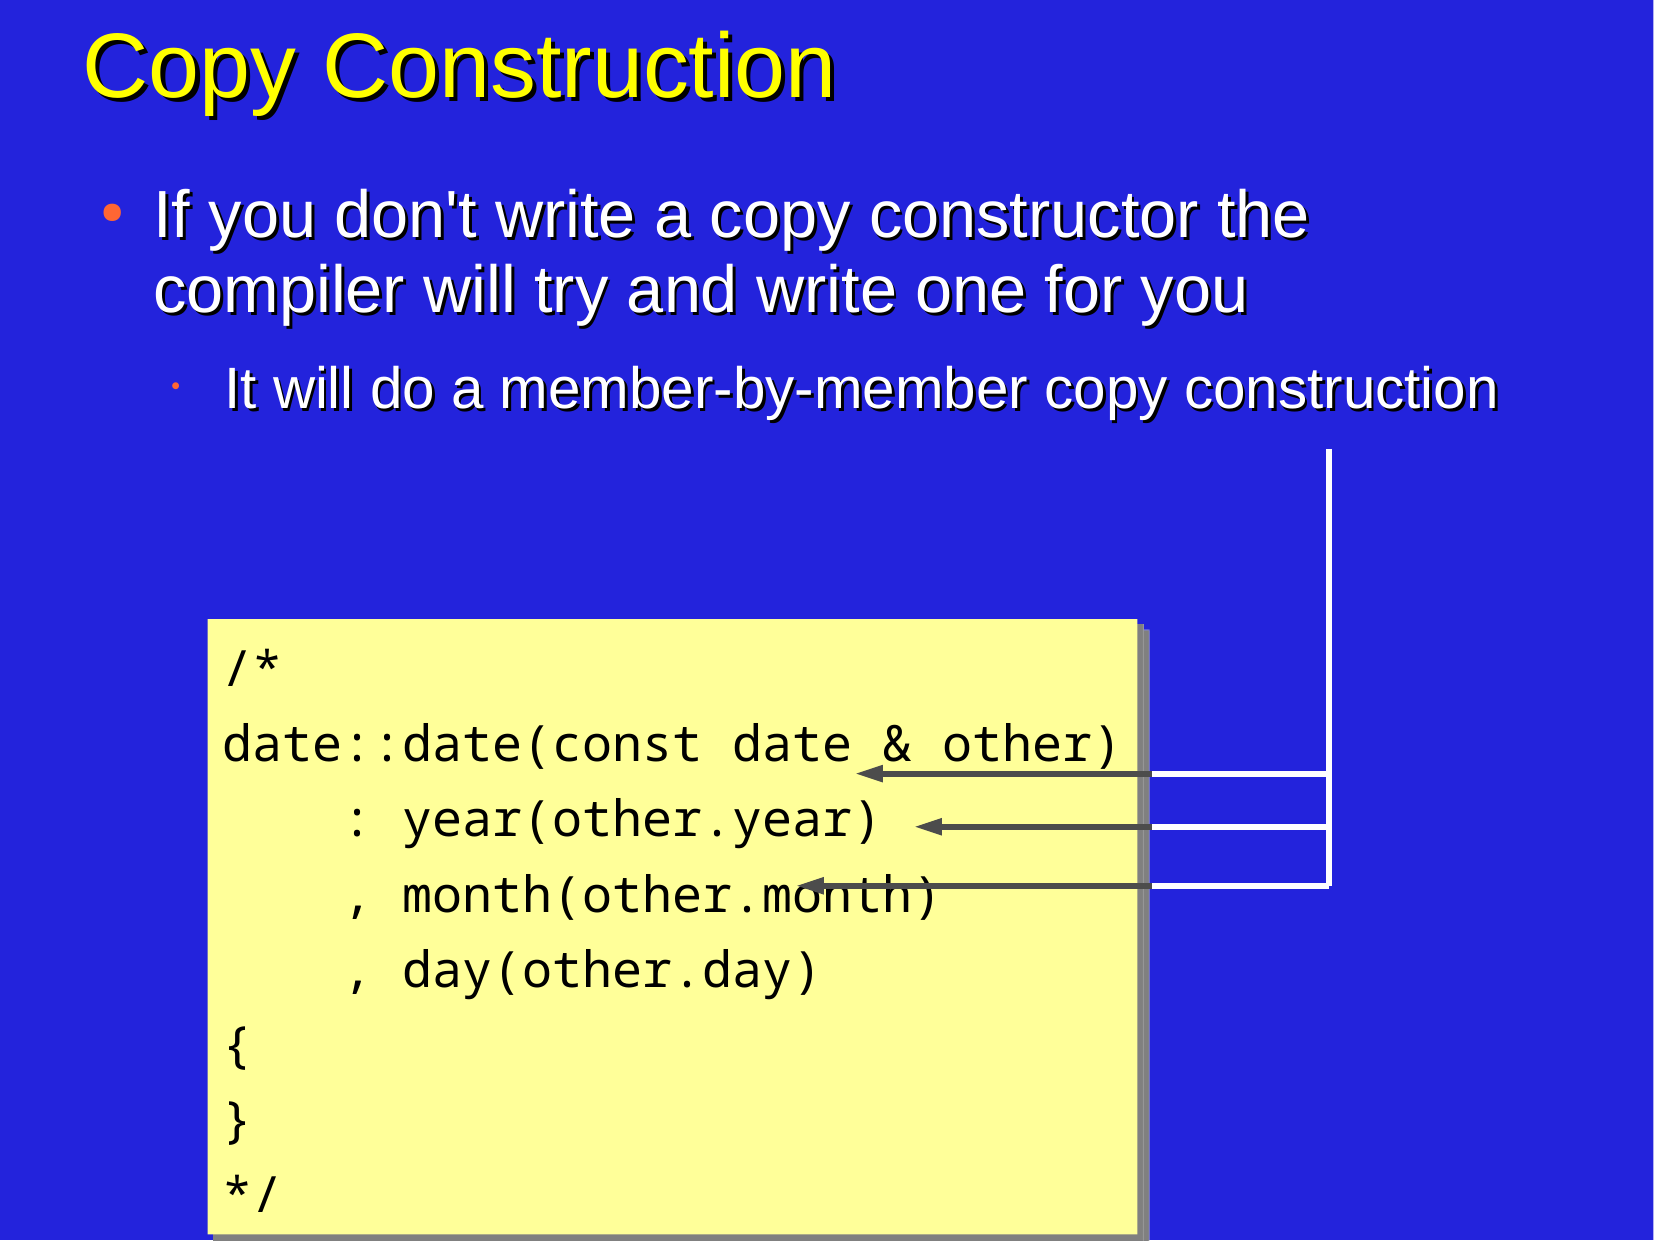

# Copy Construction
If you don't write a copy constructor the compiler will try and write one for you
It will do a member-by-member copy construction
/*
date::date(const date & other)
 : year(other.year)
 , month(other.month)
 , day(other.day)
{
}
*/